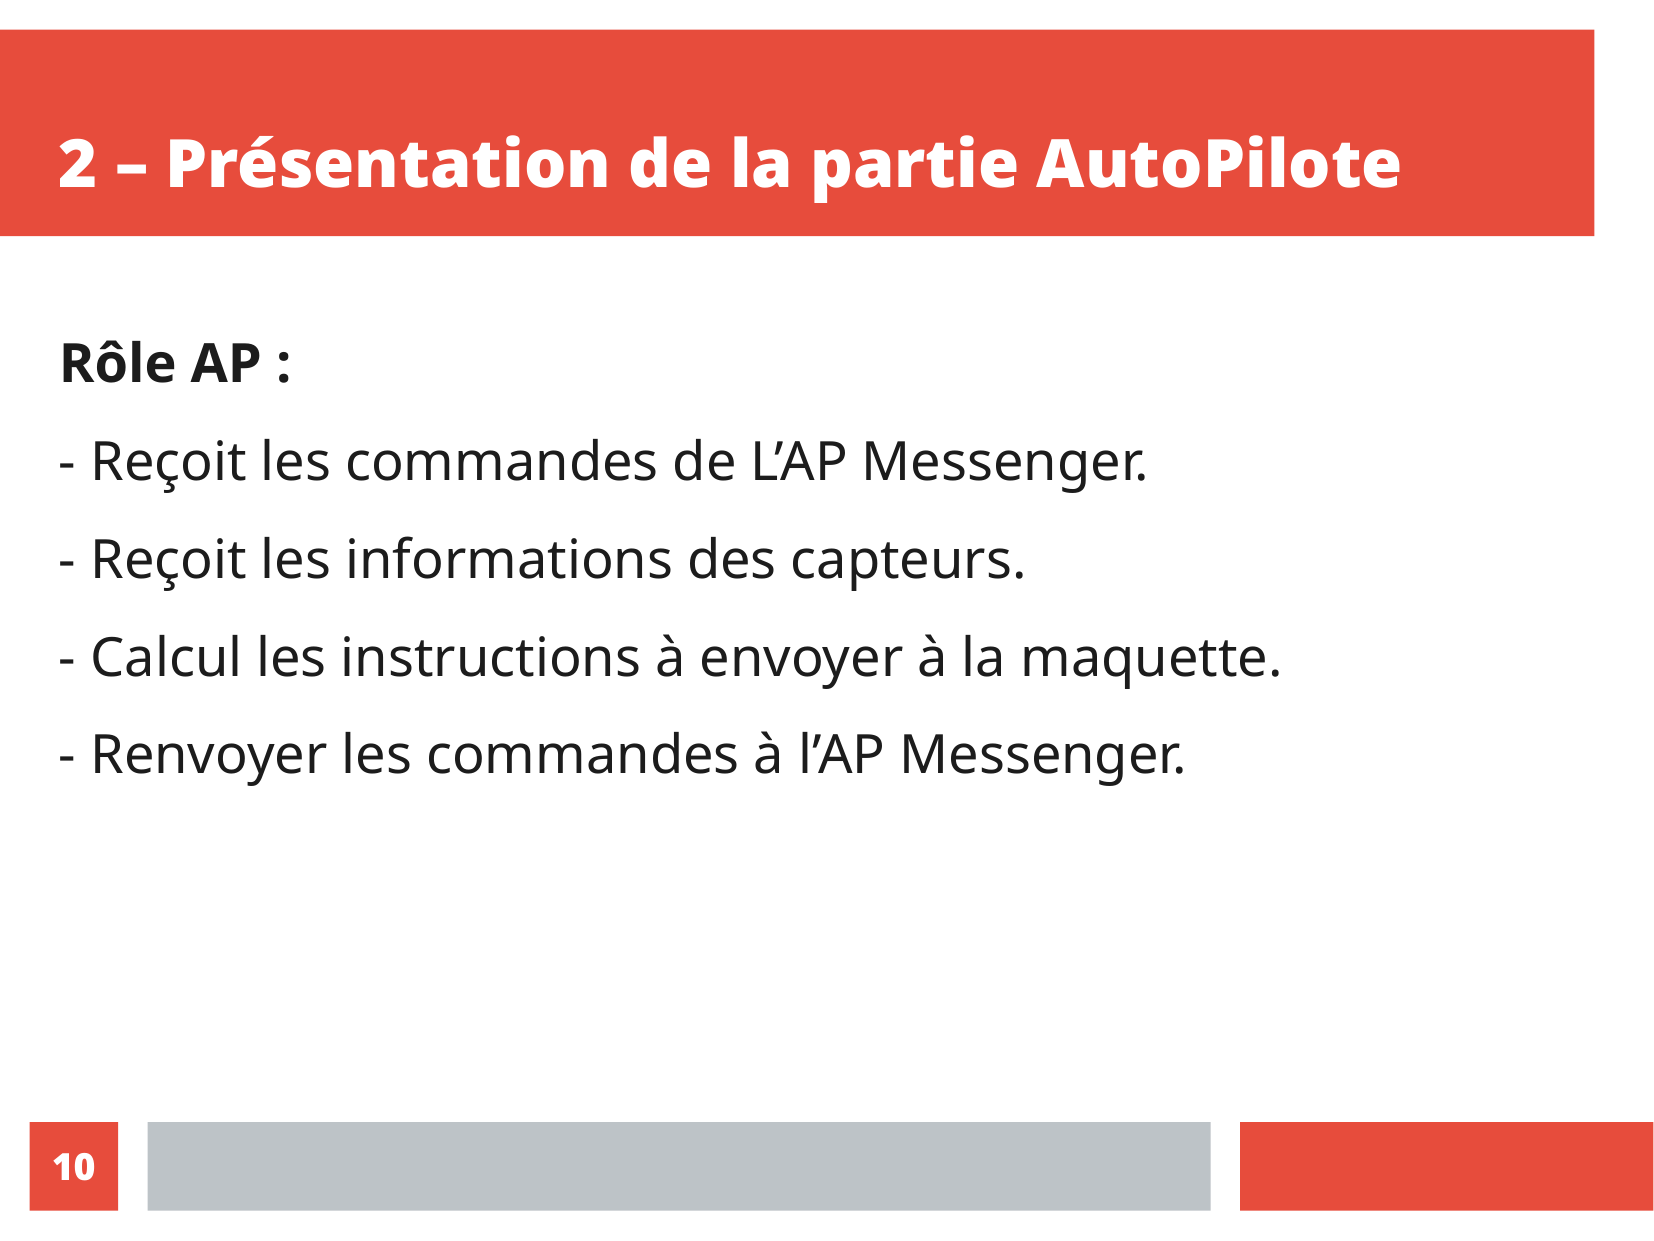

# 2 – Présentation de la partie AutoPilote
Rôle AP :
- Reçoit les commandes de L’AP Messenger.
- Reçoit les informations des capteurs.
- Calcul les instructions à envoyer à la maquette.
- Renvoyer les commandes à l’AP Messenger.
10